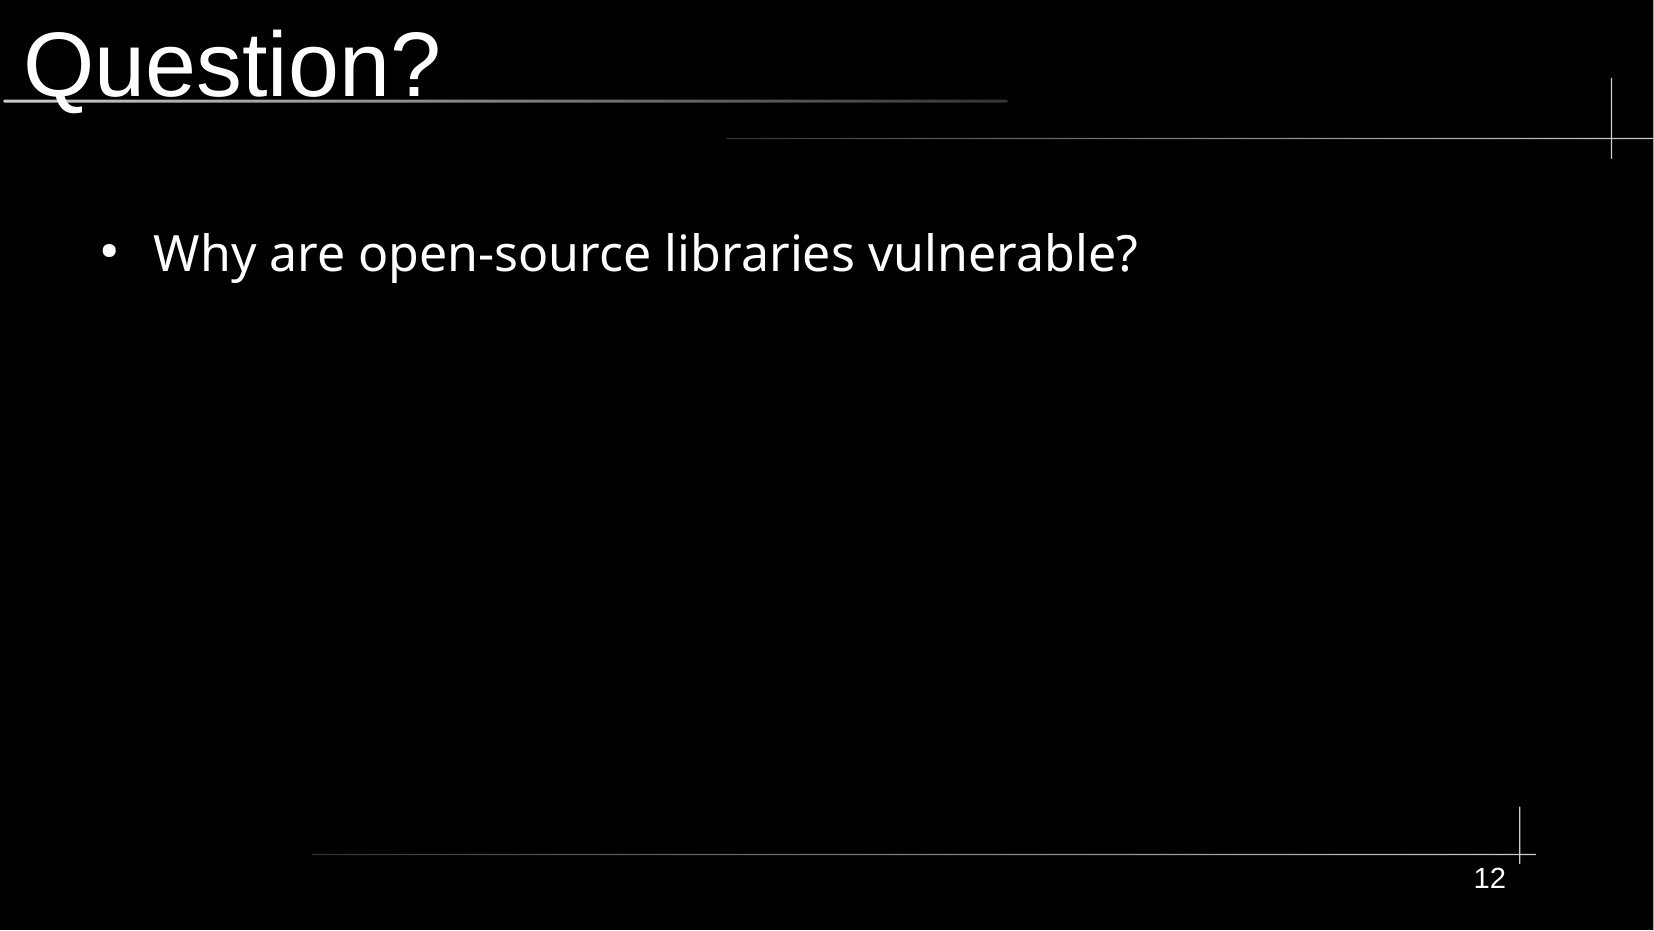

# Question?
Why are open-source libraries vulnerable?
12